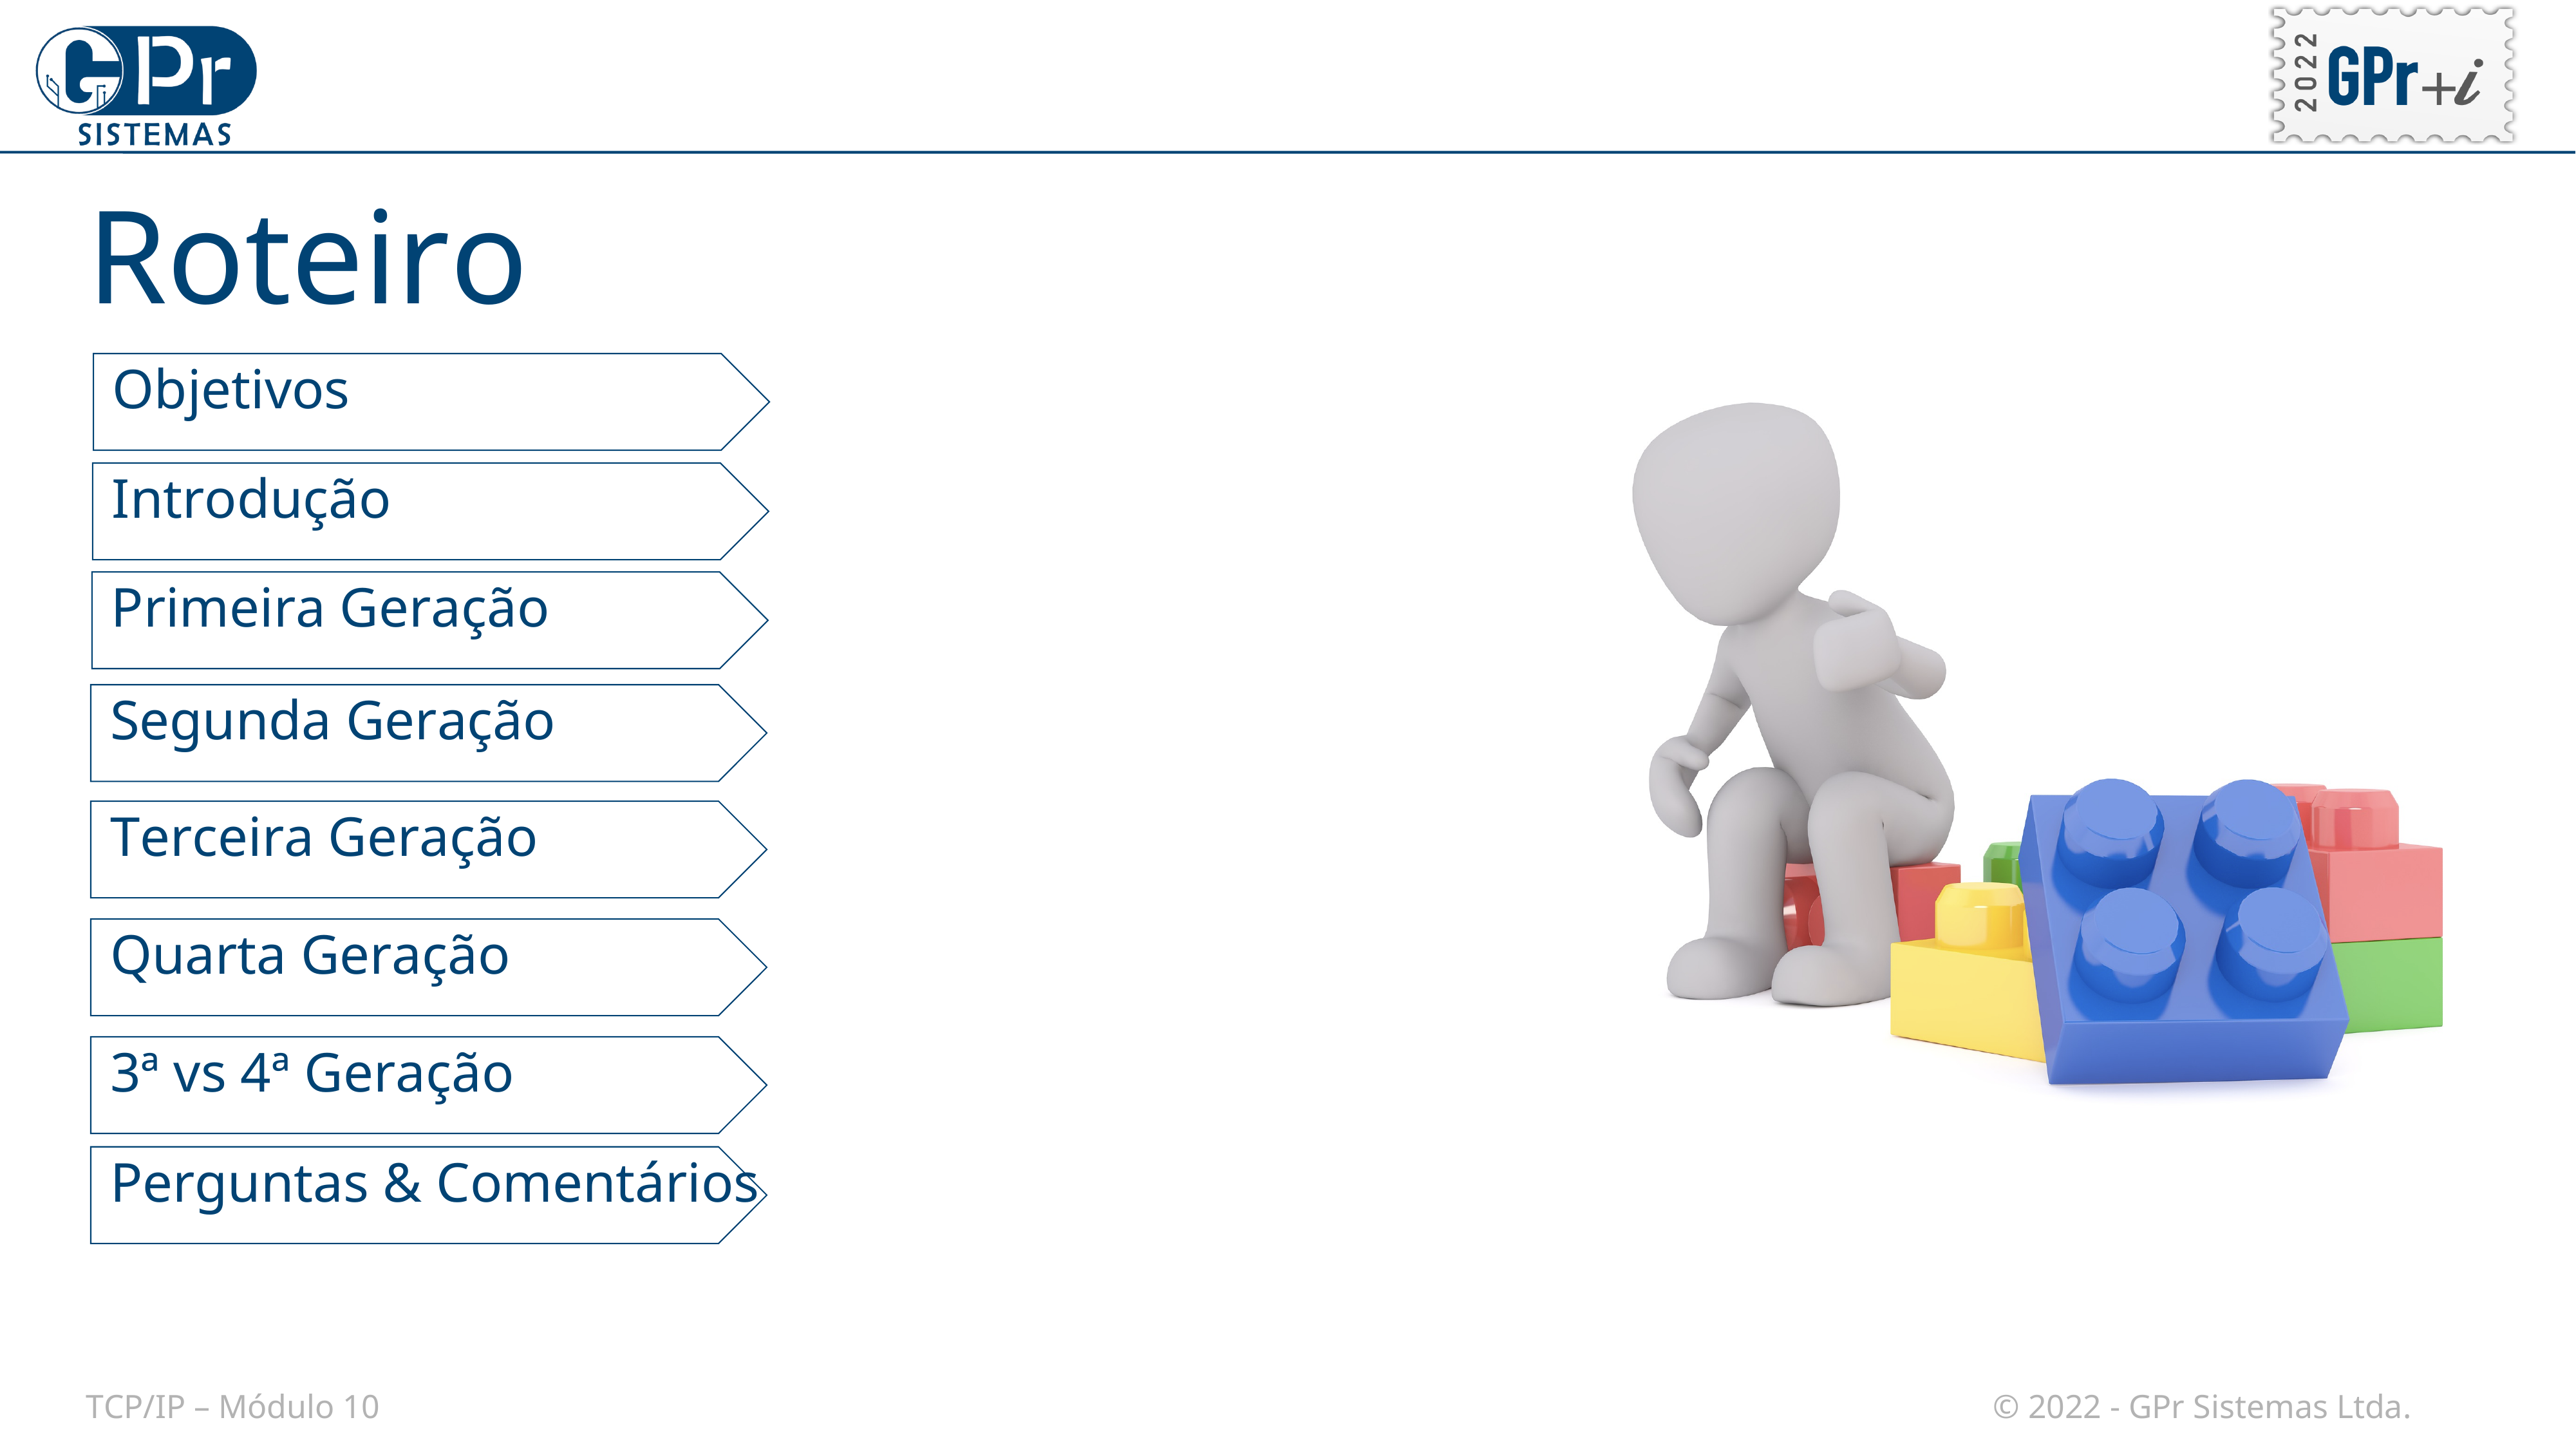

Roteiro
Objetivos
Introdução
Primeira Geração
Segunda Geração
Terceira Geração
Quarta Geração
3ª vs 4ª Geração
Perguntas & Comentários